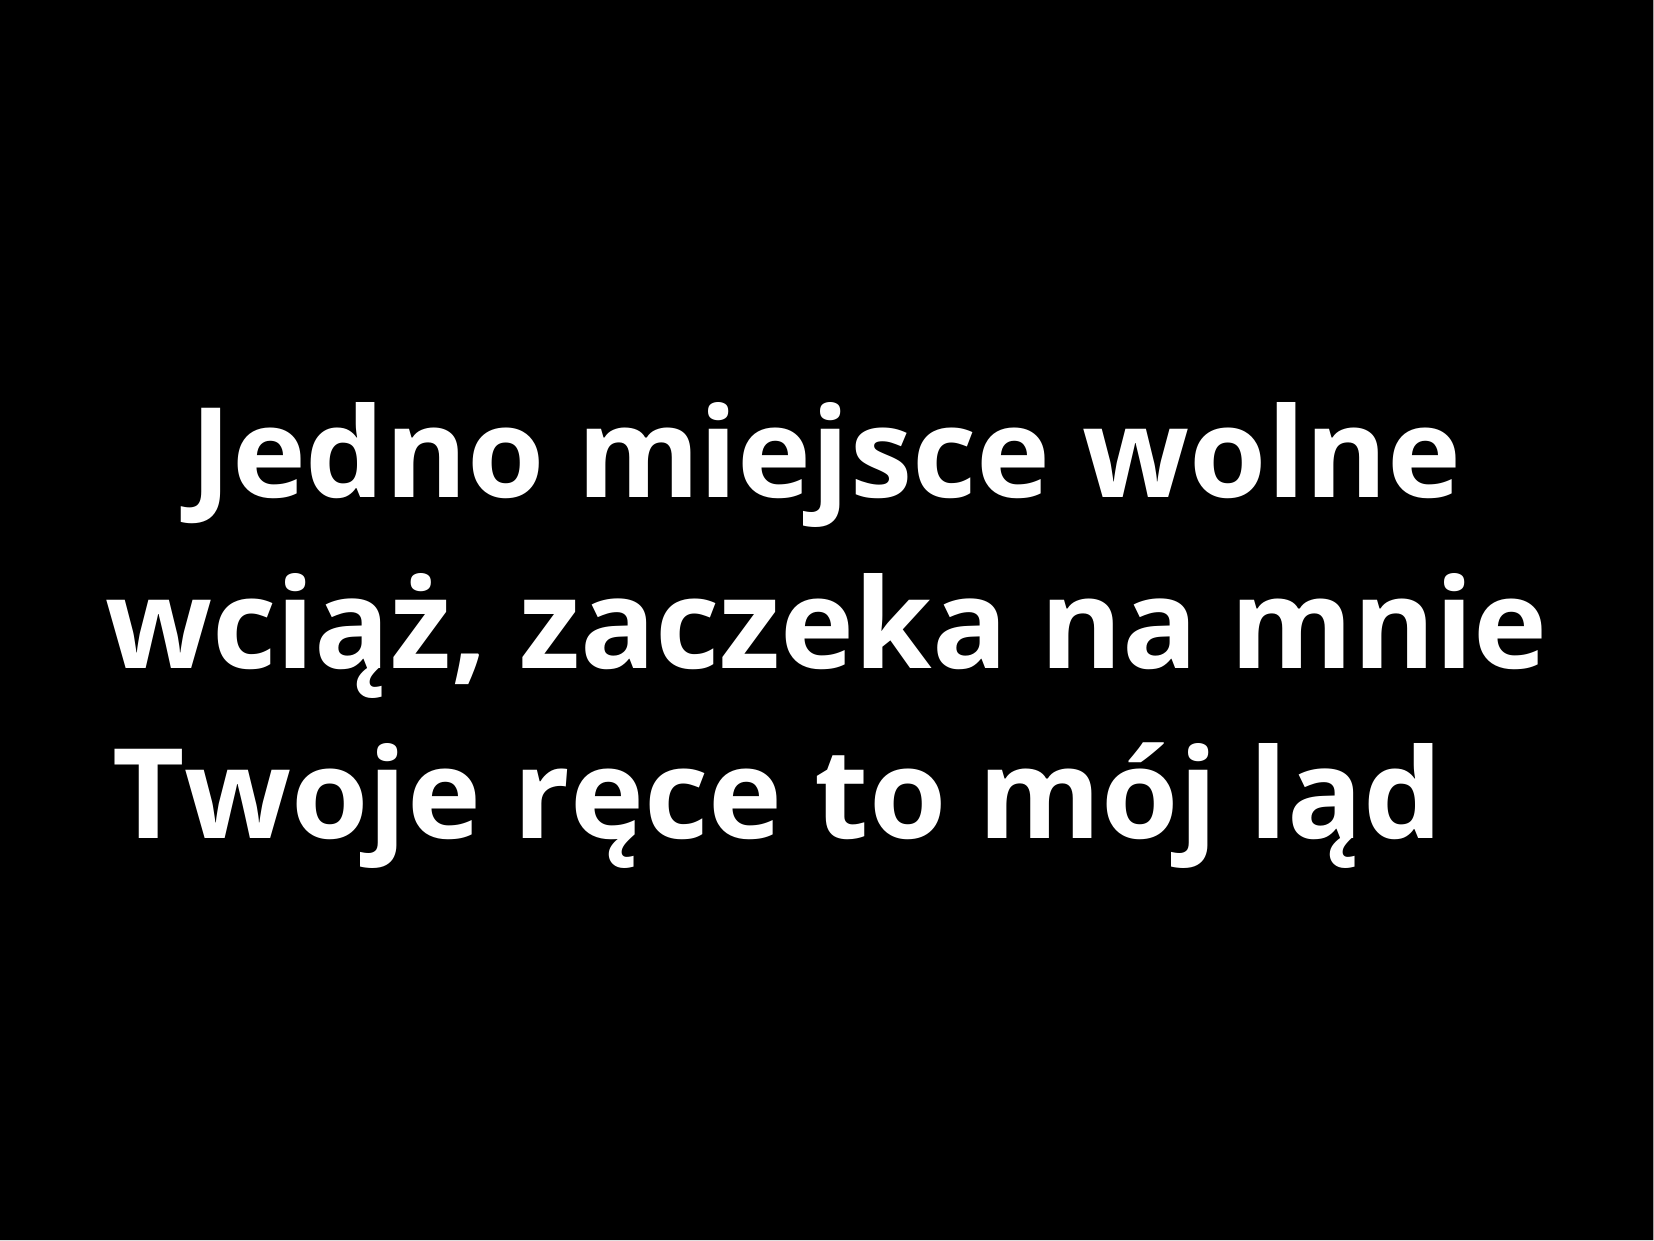

# Jedno miejsce wolne wciąż, zaczeka na mnie Twoje ręce to mój ląd